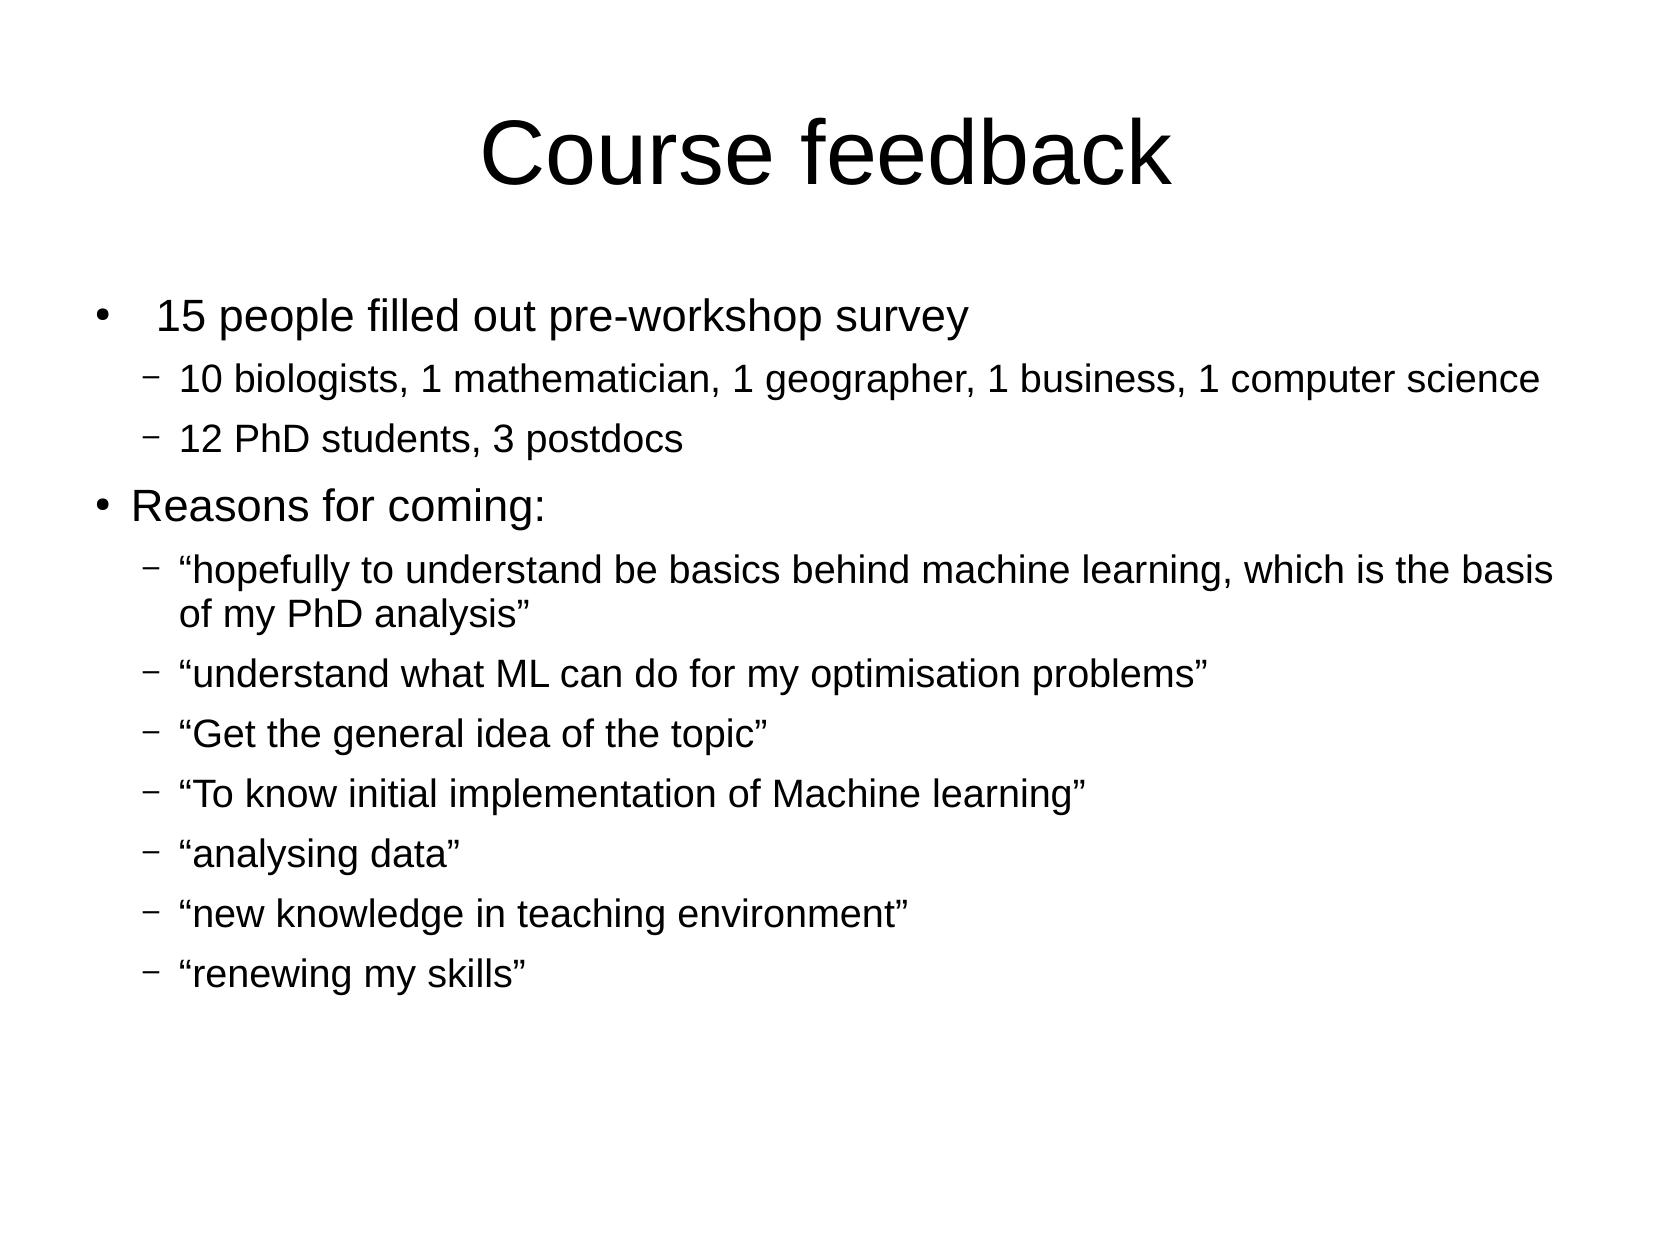

# Course feedback
 15 people filled out pre-workshop survey
10 biologists, 1 mathematician, 1 geographer, 1 business, 1 computer science
12 PhD students, 3 postdocs
Reasons for coming:
“hopefully to understand be basics behind machine learning, which is the basis of my PhD analysis”
“understand what ML can do for my optimisation problems”
“Get the general idea of the topic”
“To know initial implementation of Machine learning”
“analysing data”
“new knowledge in teaching environment”
“renewing my skills”